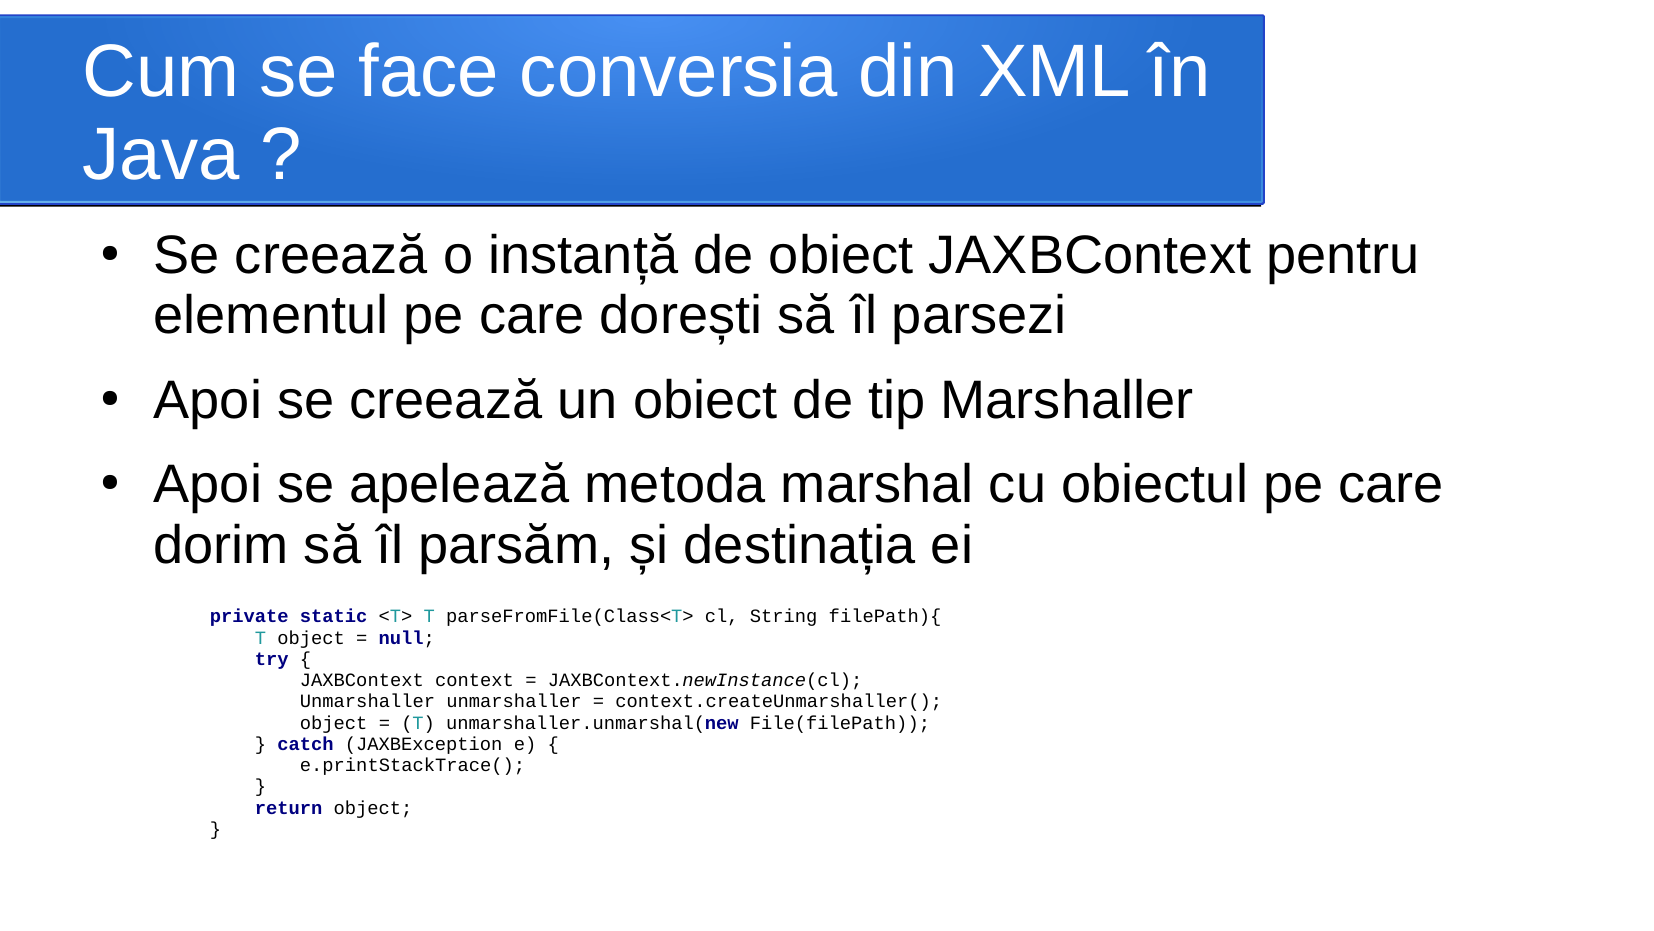

# Cum se face conversia din XML în Java ?
Se creează o instanță de obiect JAXBContext pentru elementul pe care dorești să îl parsezi
Apoi se creează un obiect de tip Marshaller
Apoi se apelează metoda marshal cu obiectul pe care dorim să îl parsăm, și destinația ei
private static <T> T parseFromFile(Class<T> cl, String filePath){
 T object = null;
 try {
 JAXBContext context = JAXBContext.newInstance(cl);
 Unmarshaller unmarshaller = context.createUnmarshaller();
 object = (T) unmarshaller.unmarshal(new File(filePath));
 } catch (JAXBException e) {
 e.printStackTrace();
 }
 return object;
}